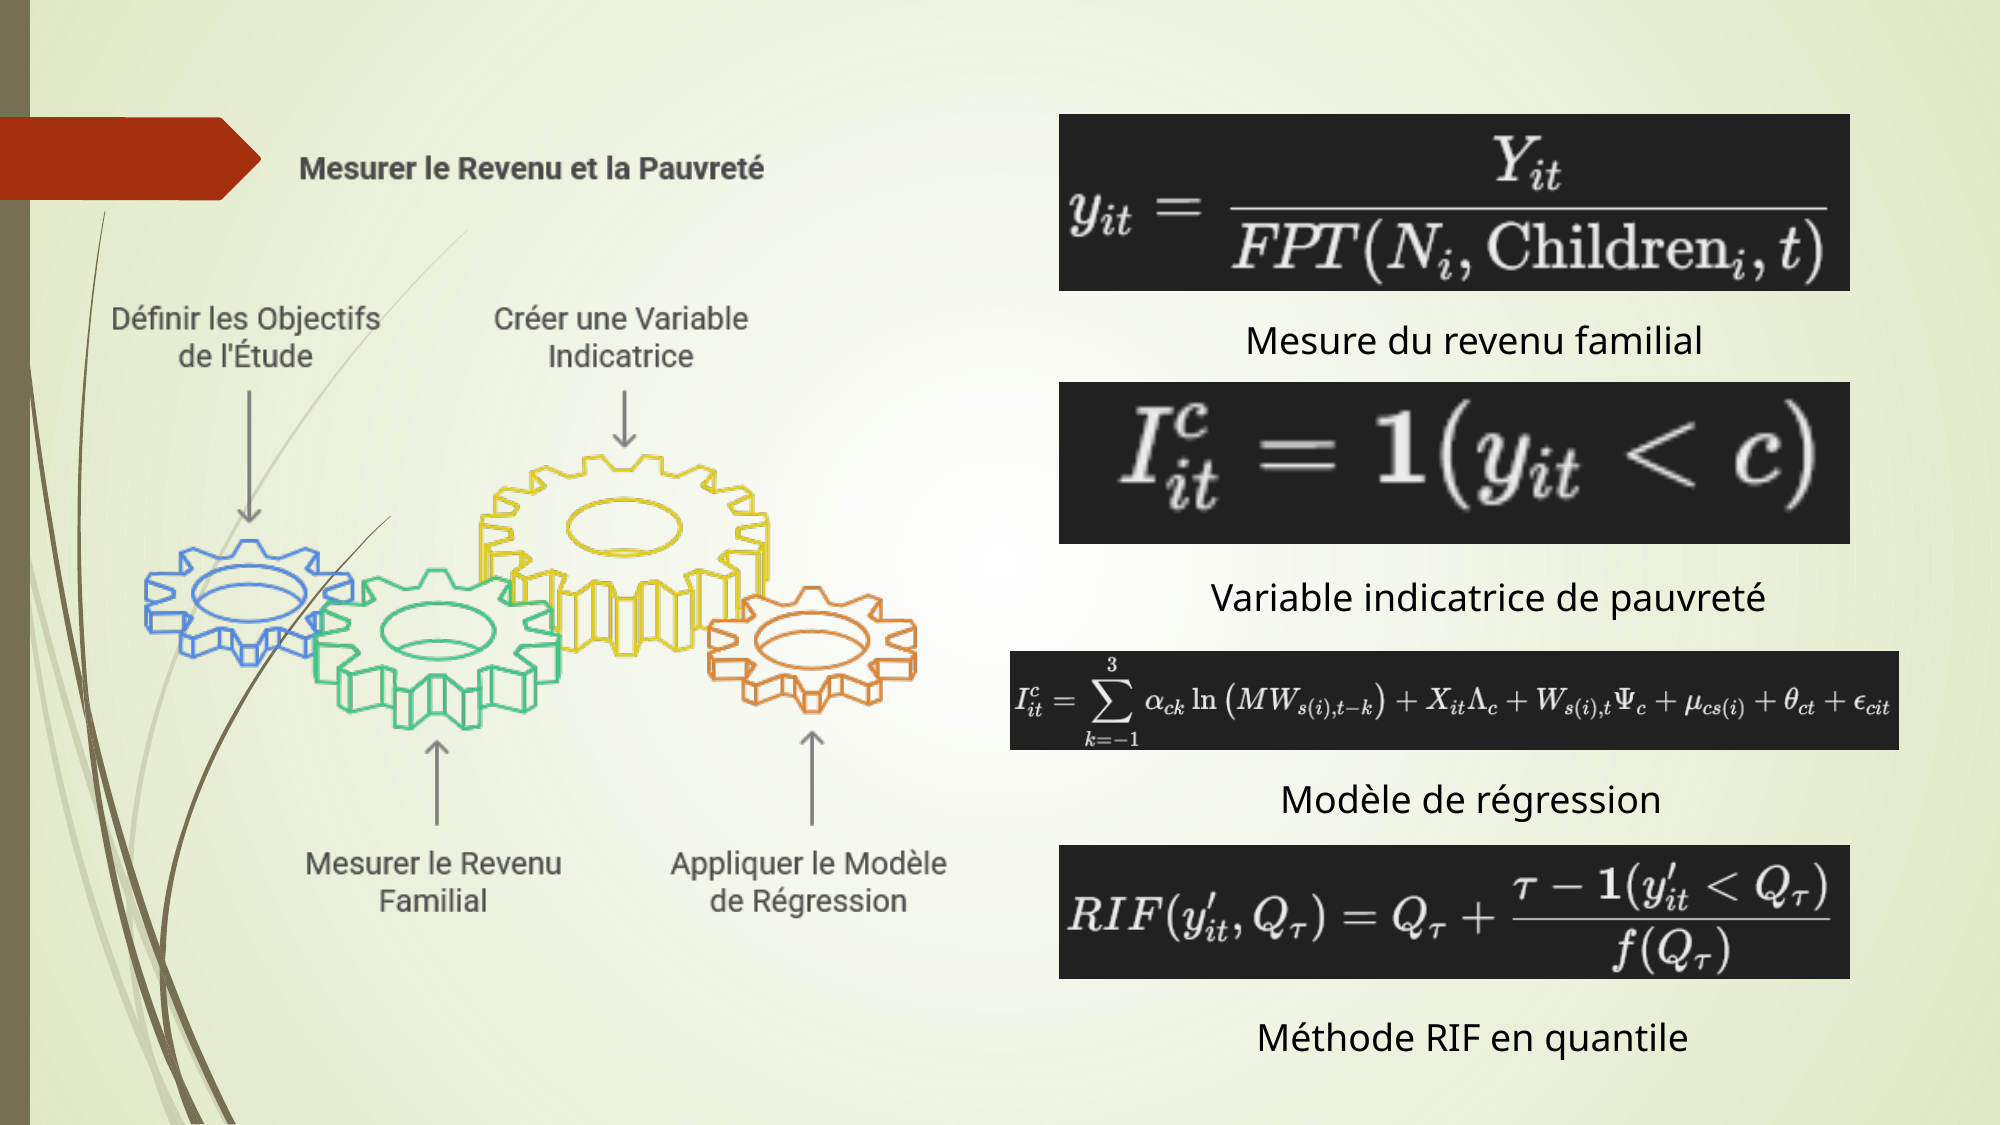

Mesure du revenu familial
Variable indicatrice de pauvreté
Modèle de régression
Méthode RIF en quantile